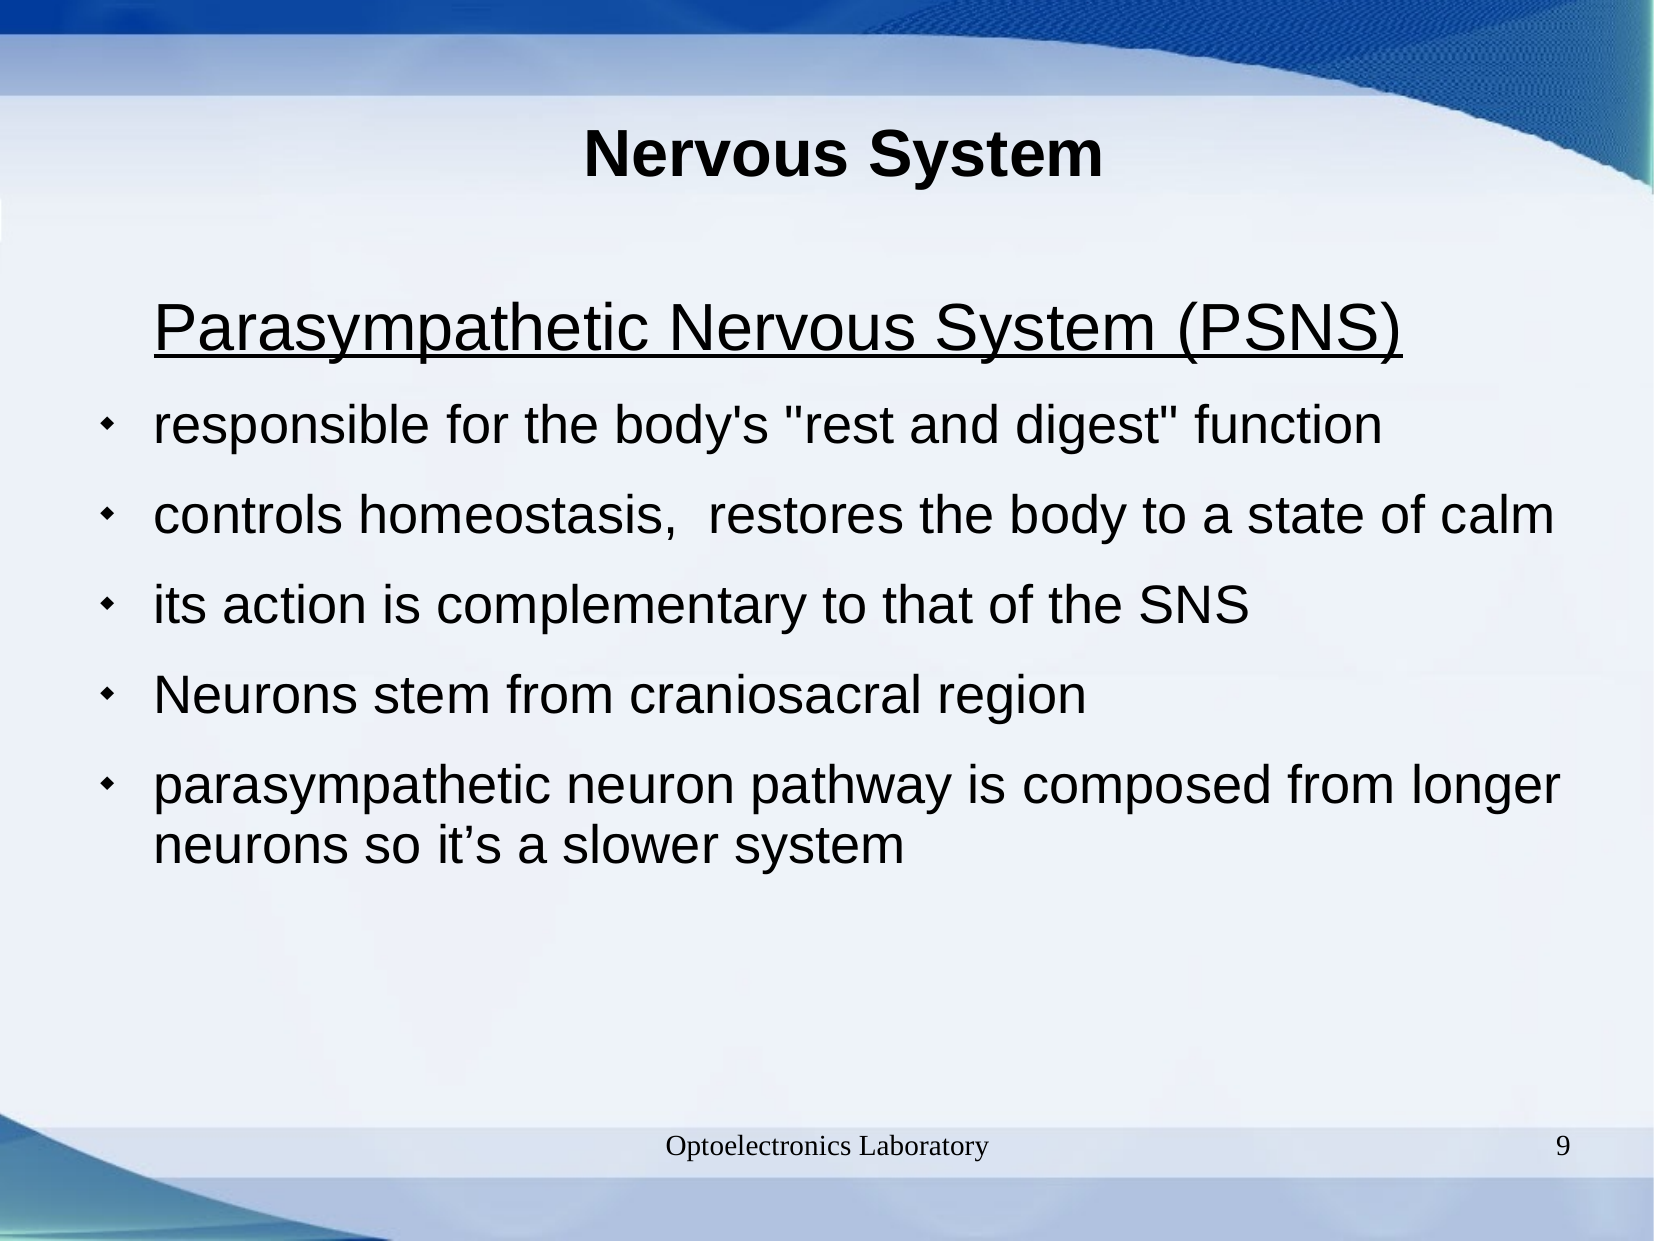

# Nervous System
Parasympathetic Nervous System (PSNS)
responsible for the body's "rest and digest" function
controls homeostasis, restores the body to a state of calm
its action is complementary to that of the SNS
Neurons stem from craniosacral region
parasympathetic neuron pathway is composed from longer neurons so it’s a slower system
Optoelectronics Laboratory
9